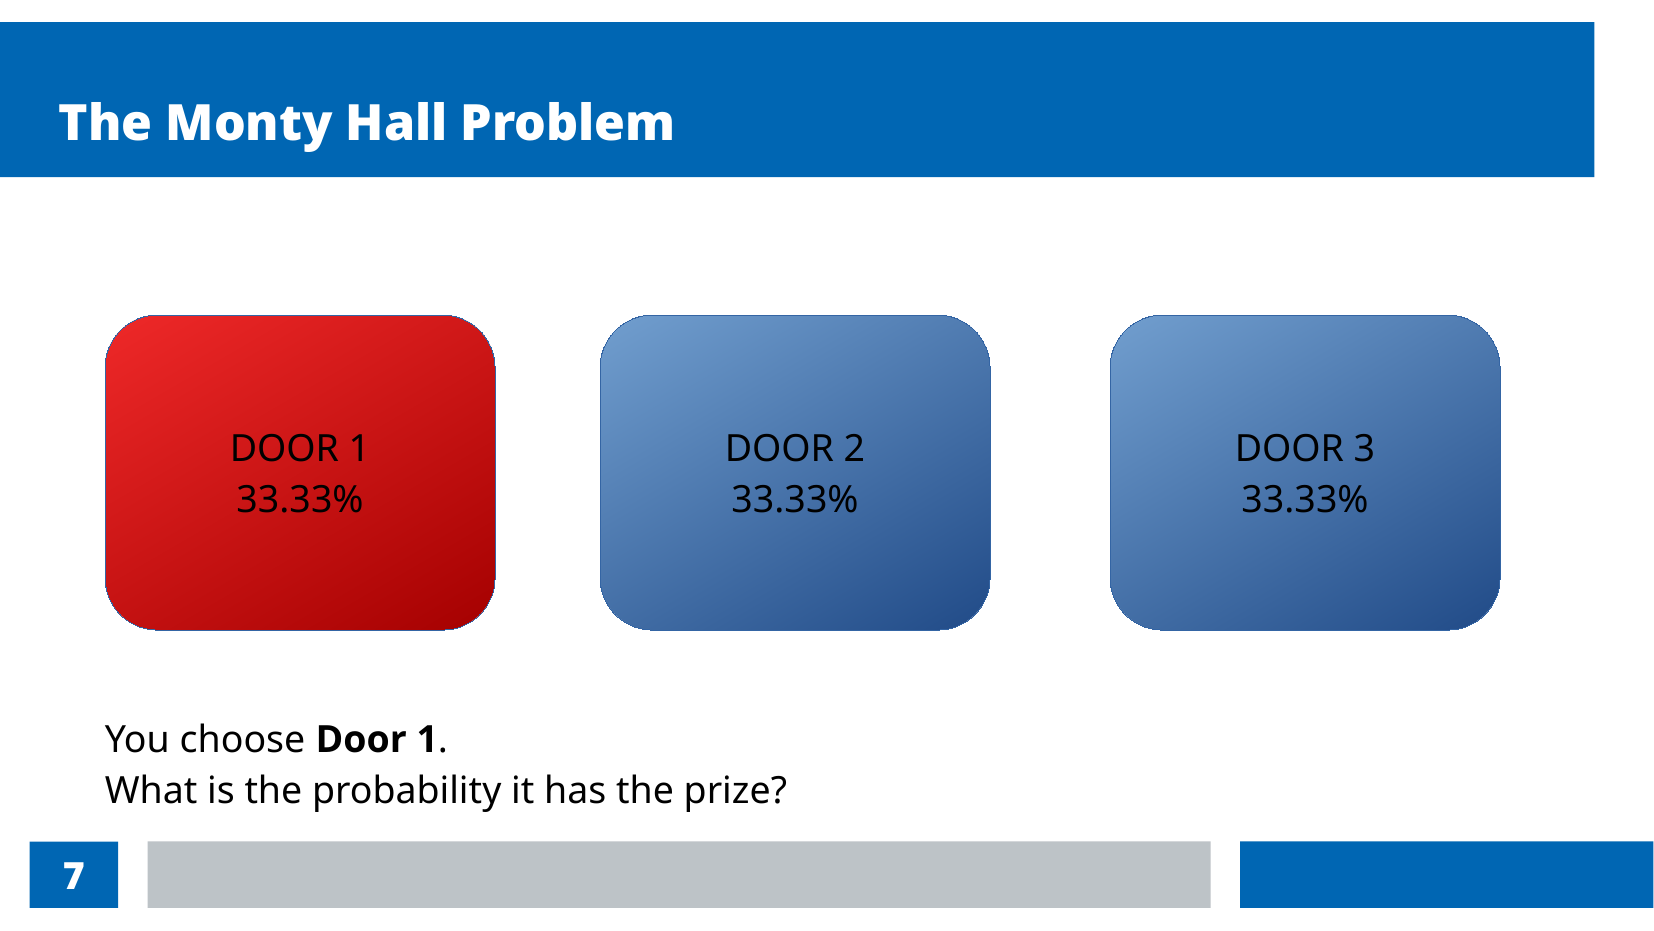

# The Monty Hall Problem
DOOR 1
33.33%
DOOR 2
33.33%
DOOR 3
33.33%
You choose Door 1.
What is the probability it has the prize?
7